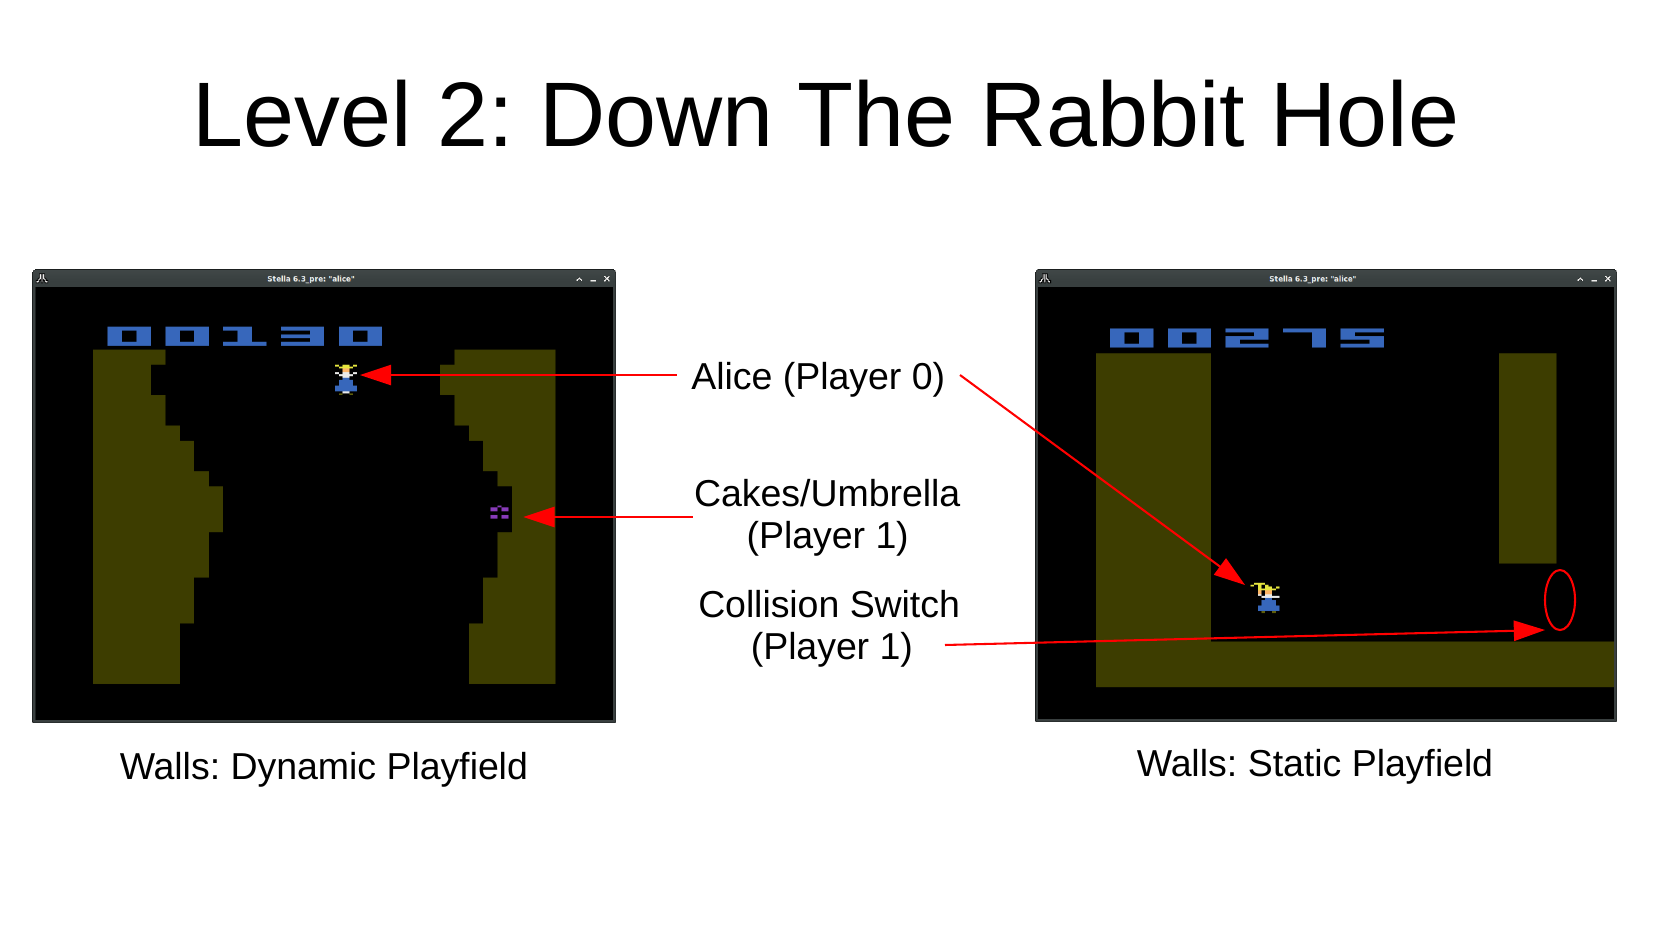

# Level 2: Down The Rabbit Hole
Alice (Player 0)
Cakes/Umbrella
 (Player 1)
Collision Switch
 (Player 1)
Walls: Static Playfield
Walls: Dynamic Playfield